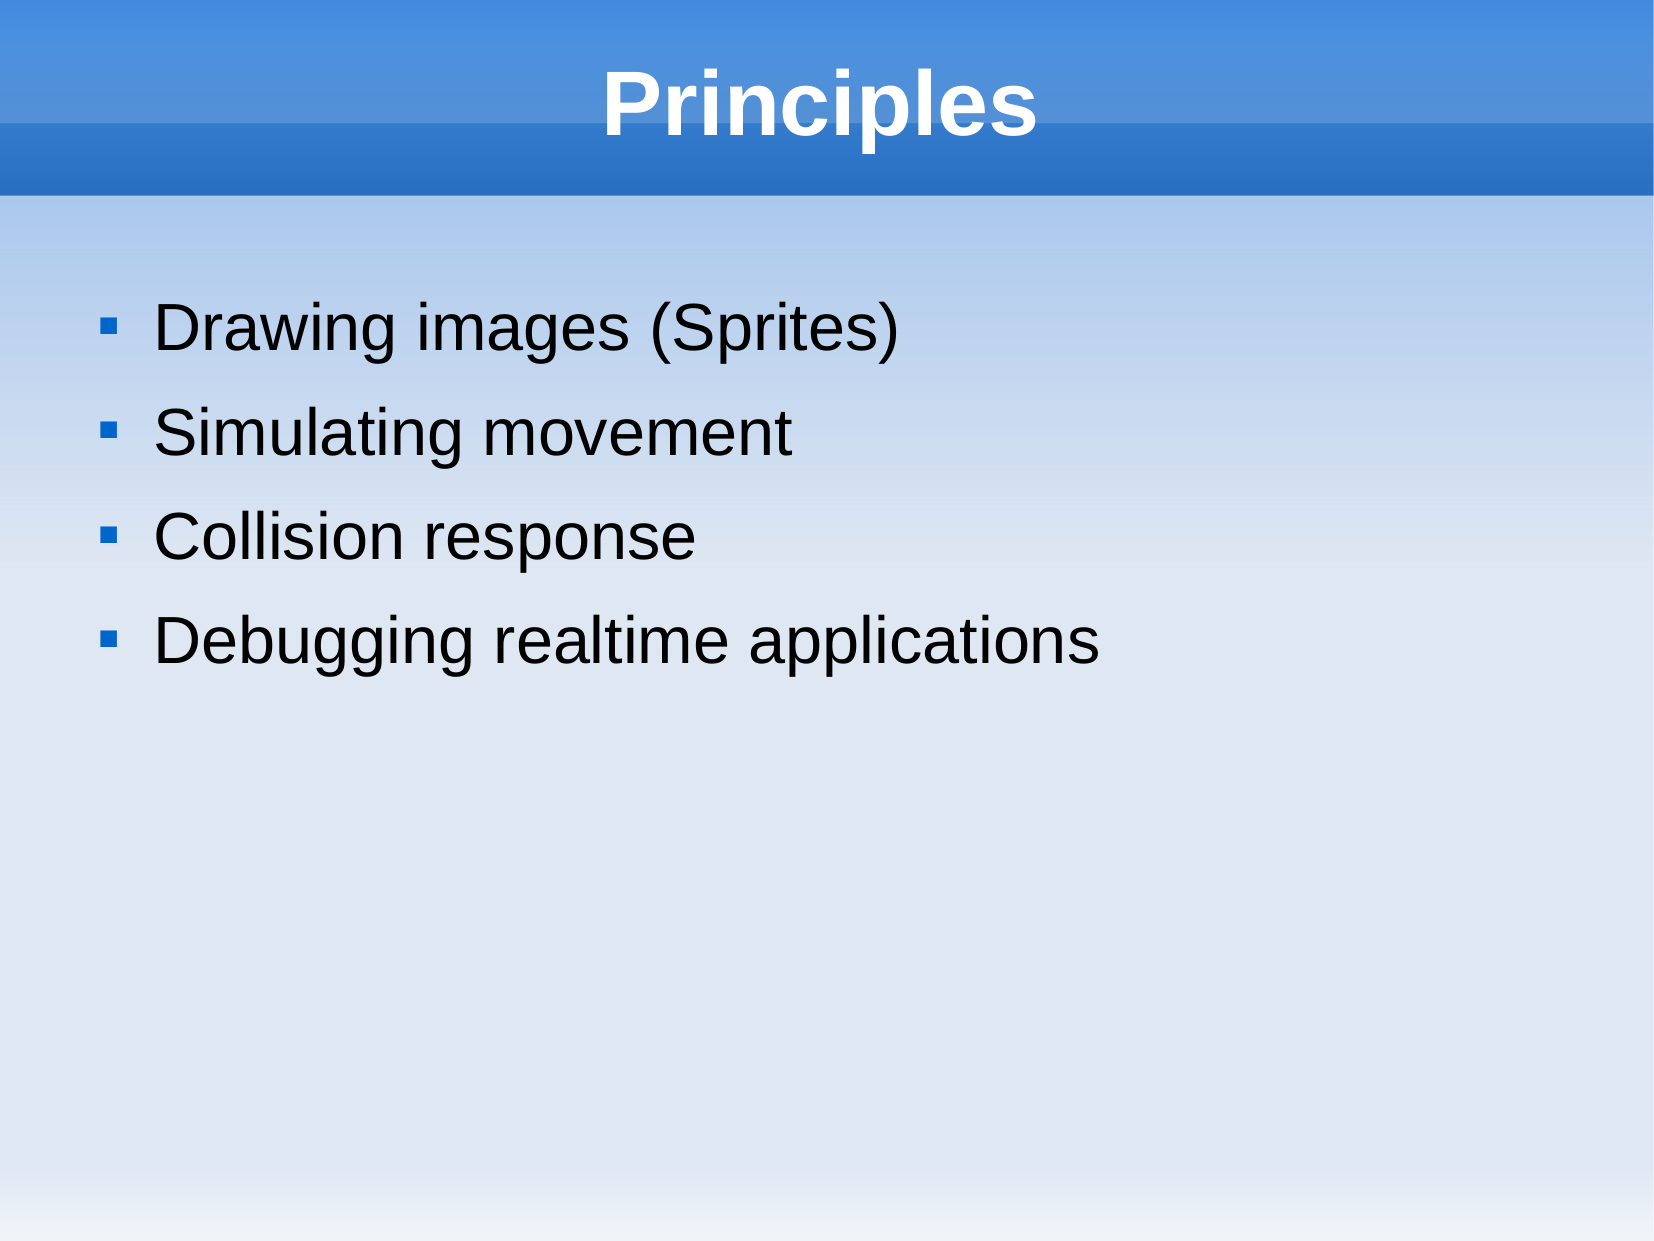

# Principles
Drawing images (Sprites)
Simulating movement
Collision response
Debugging realtime applications